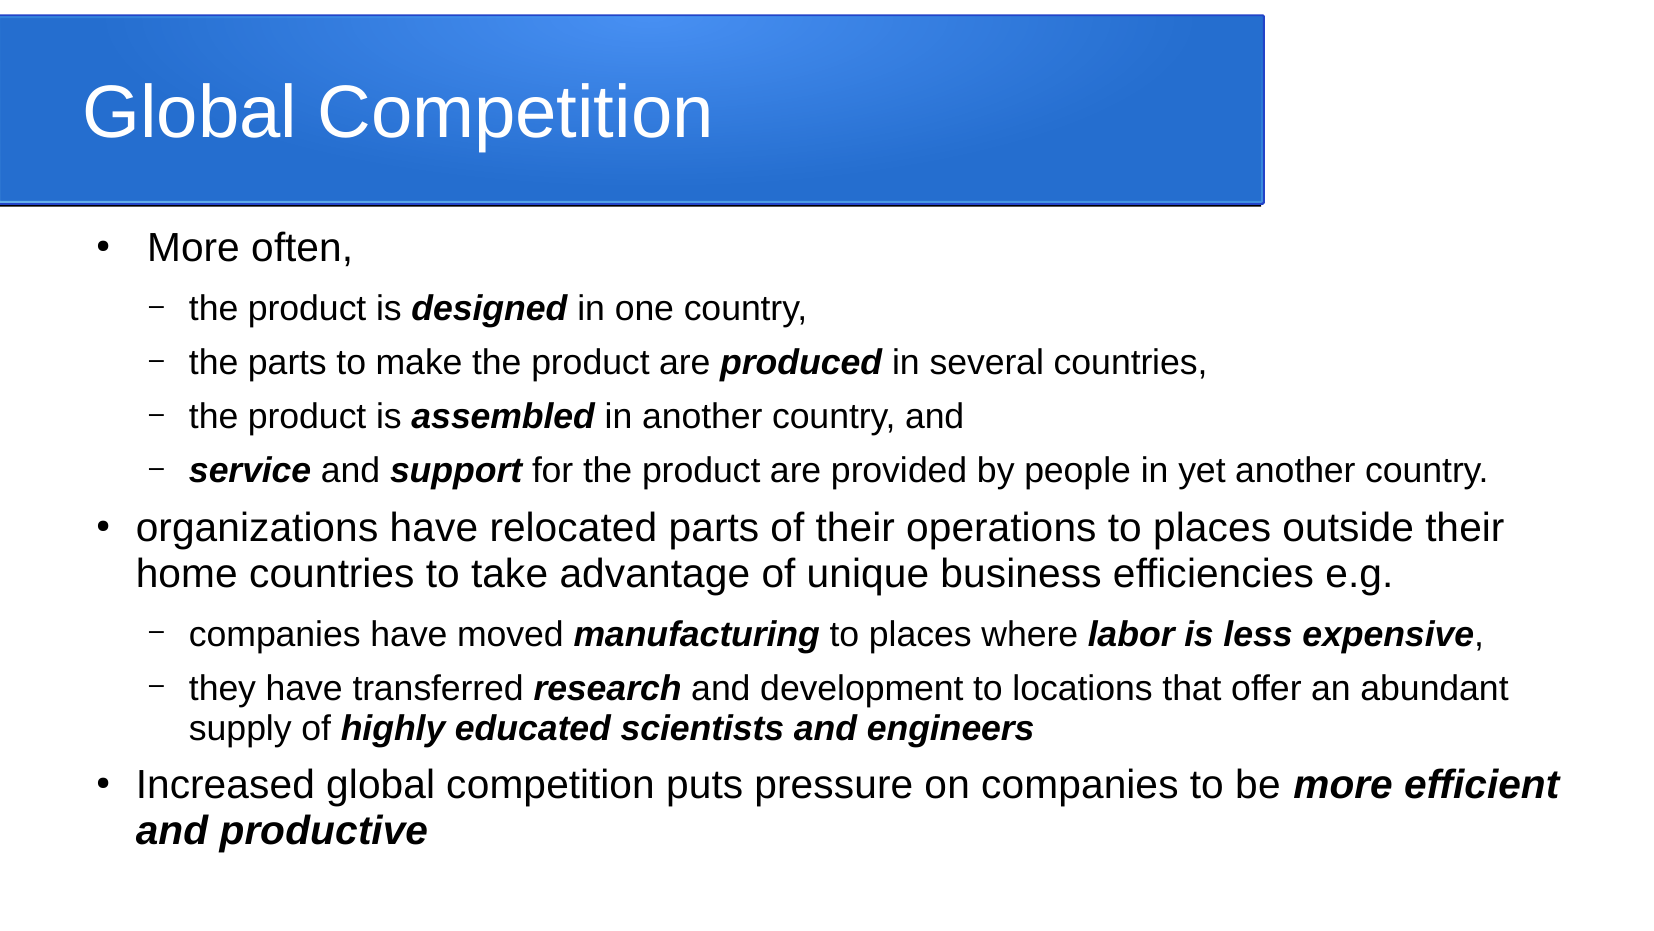

# Global Competition
 More often,
the product is designed in one country,
the parts to make the product are produced in several countries,
the product is assembled in another country, and
service and support for the product are provided by people in yet another country.
organizations have relocated parts of their operations to places outside their home countries to take advantage of unique business efficiencies e.g.
companies have moved manufacturing to places where labor is less expensive,
they have transferred research and development to locations that offer an abundant supply of highly educated scientists and engineers
Increased global competition puts pressure on companies to be more efficient and productive